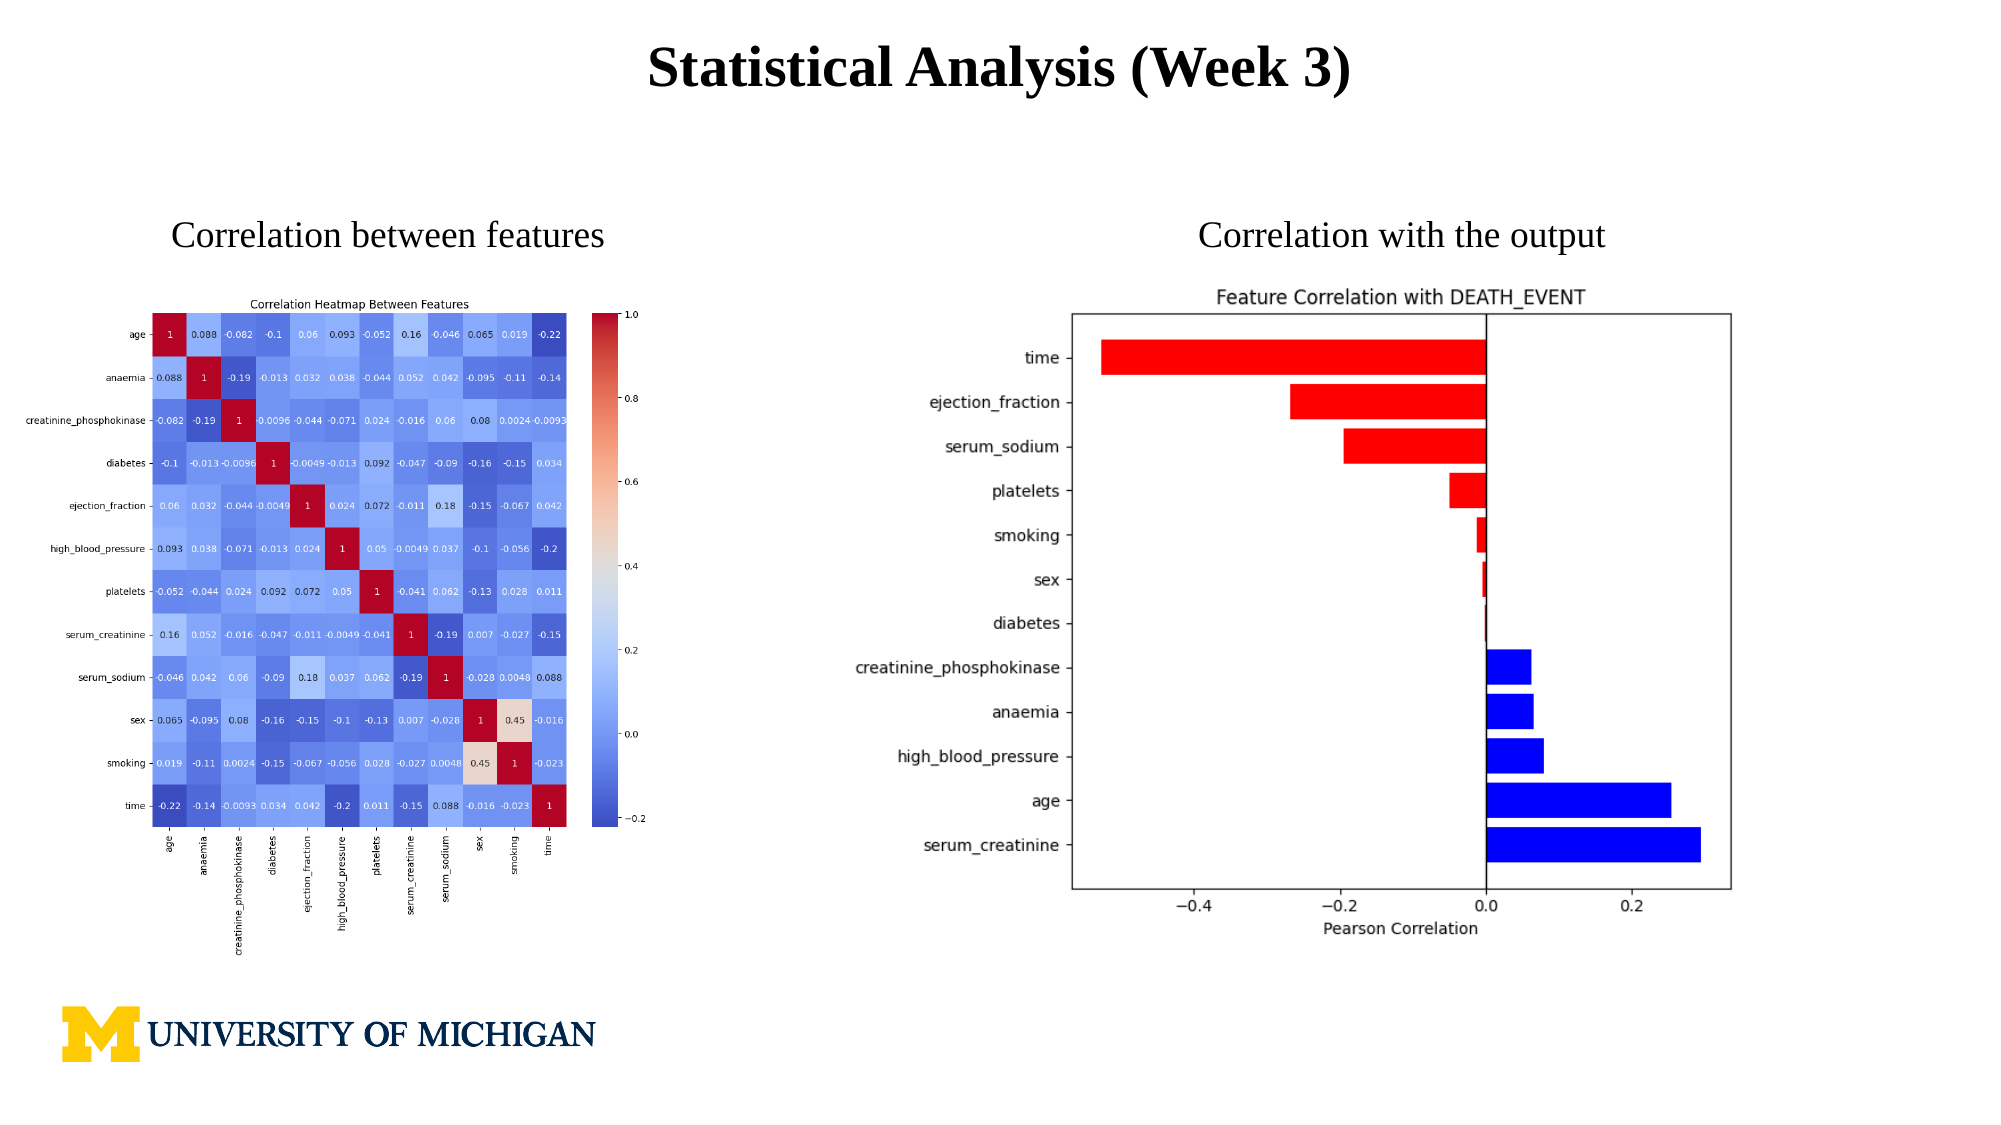

Statistical Analysis (Week 3)
Correlation between features
Correlation with the output